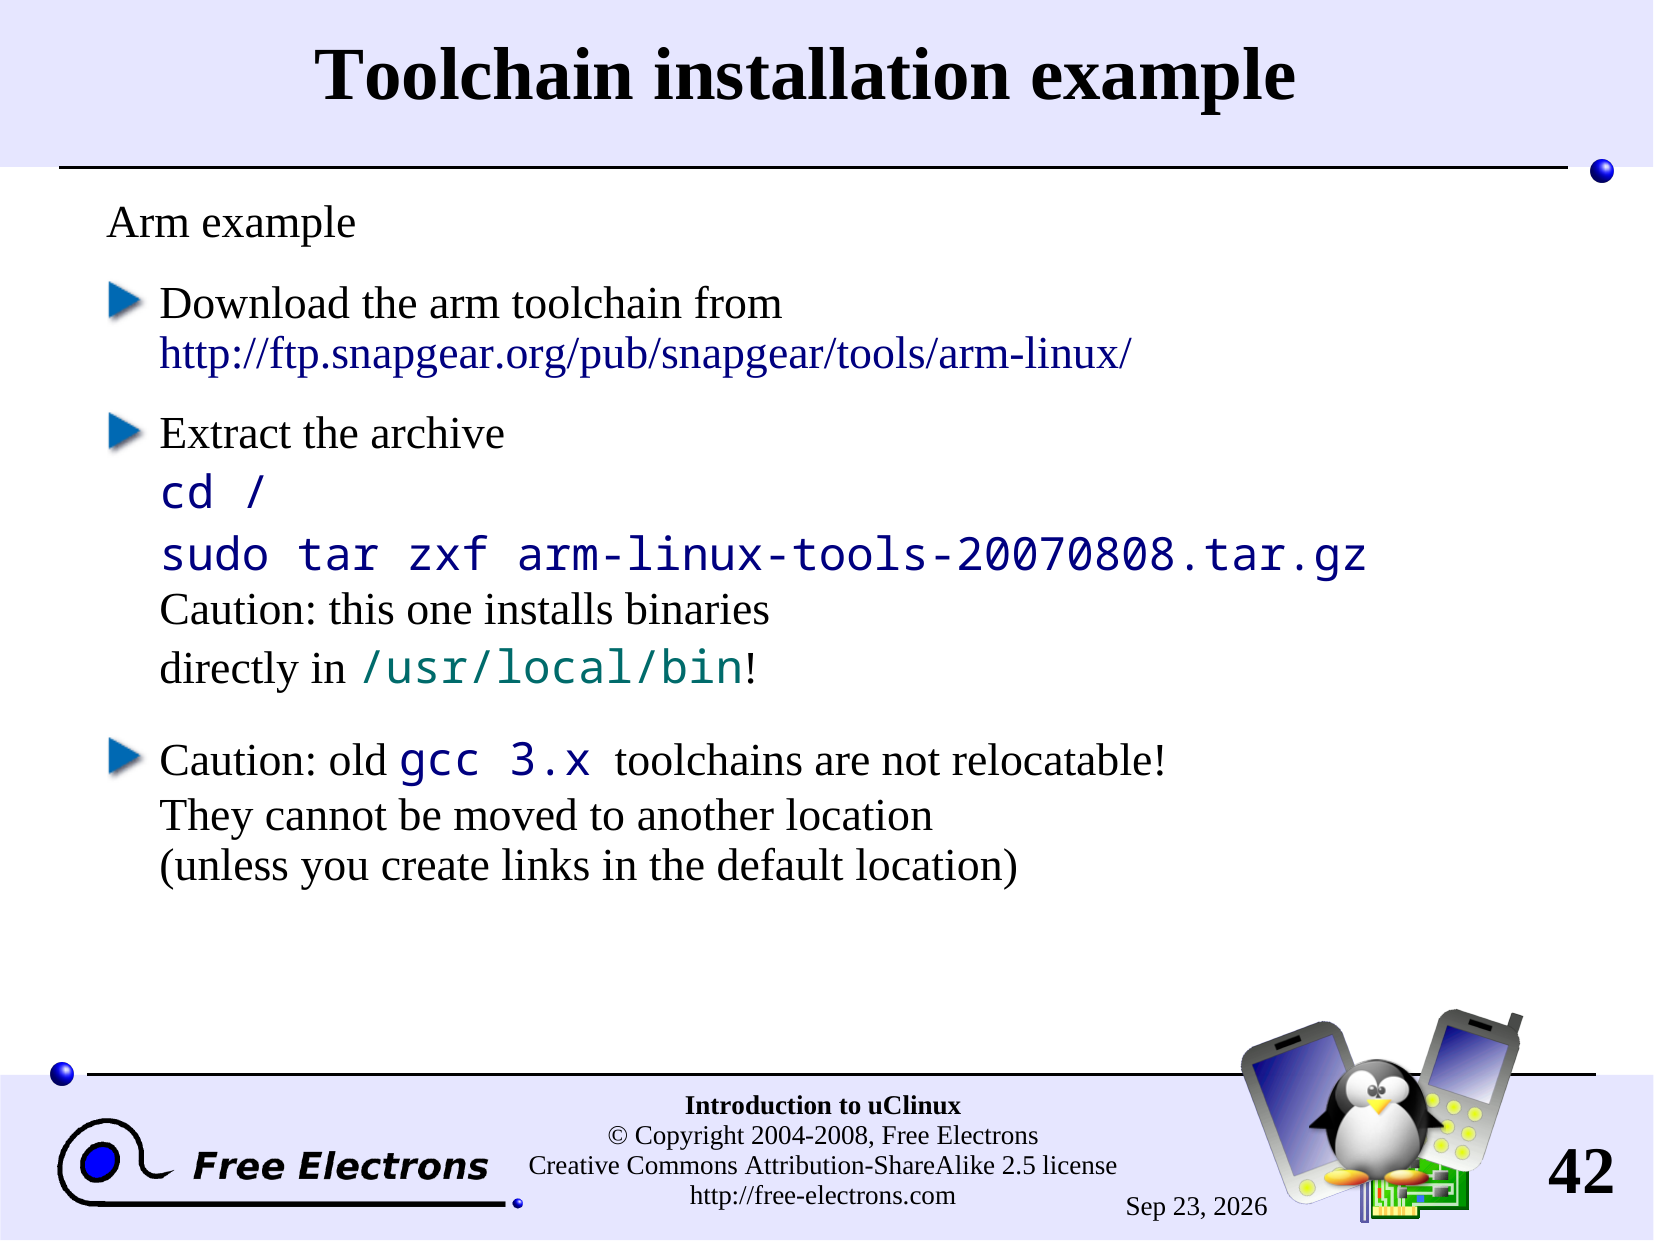

# Toolchain installation example
Arm example
Download the arm toolchain from http://ftp.snapgear.org/pub/snapgear/tools/arm-linux/
Extract the archive
cd /
sudo tar zxf arm-linux-tools-20070808.tar.gz
Caution: this one installs binaries
directly in /usr/local/bin!
Caution: old gcc 3.x toolchains are not relocatable!
They cannot be moved to another location
(unless you create links in the default location)